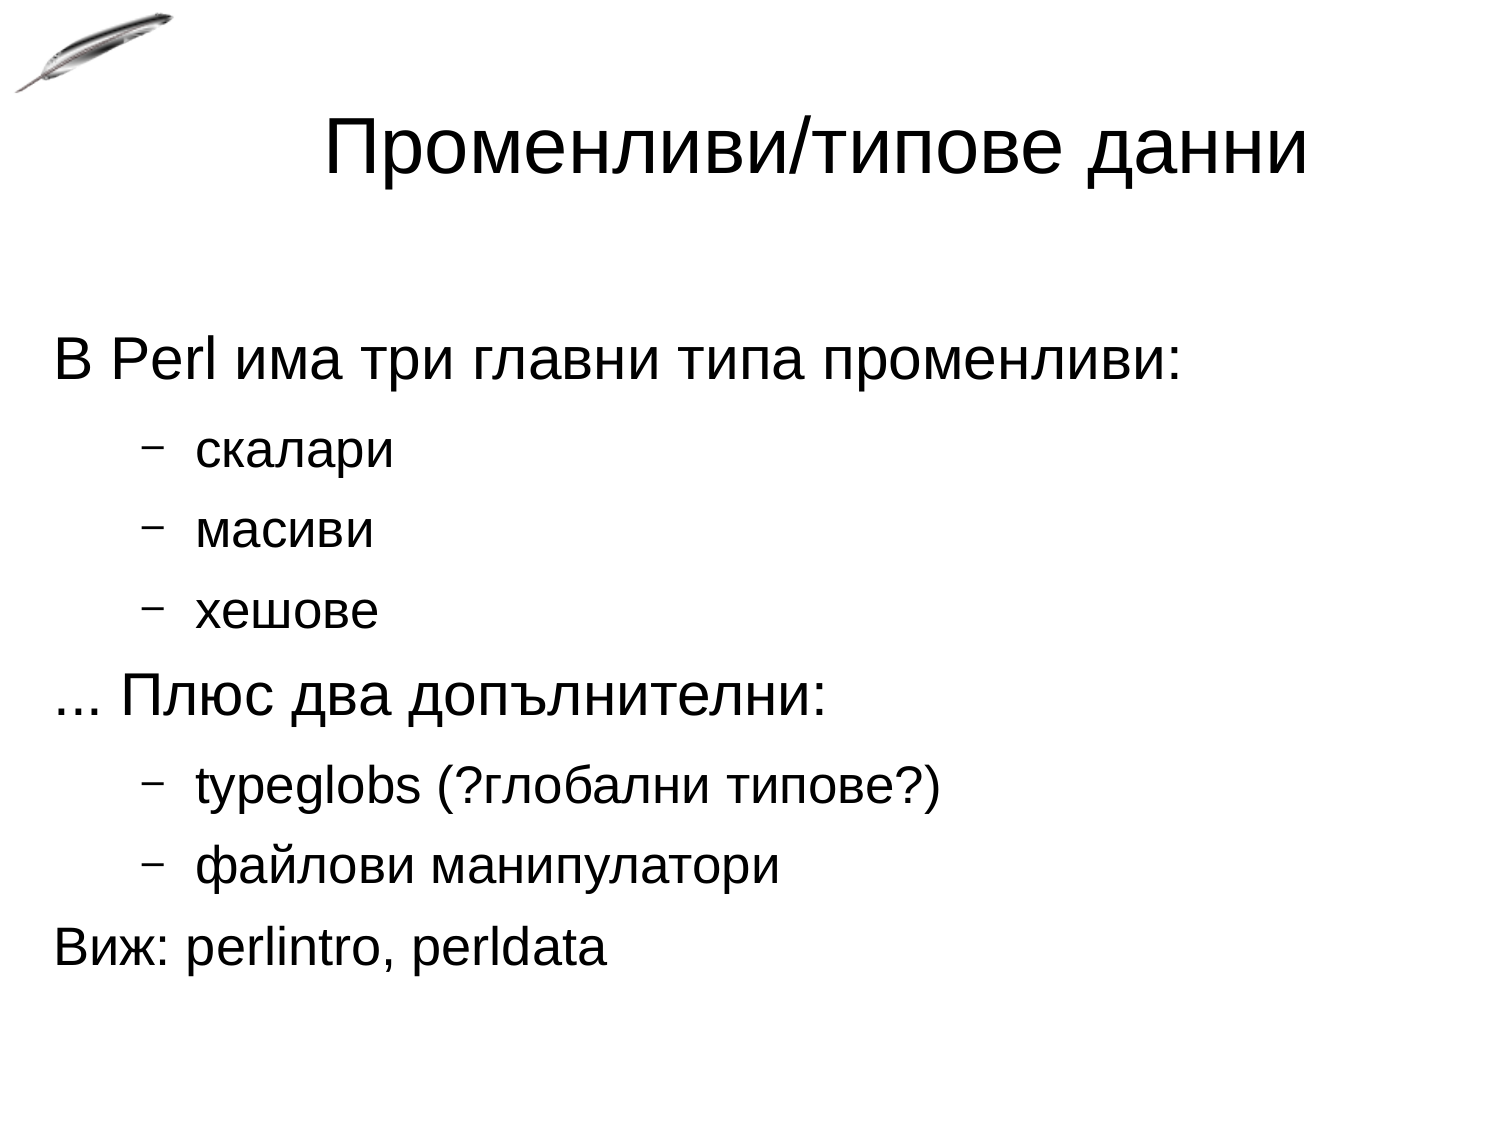

# Променливи/типове данни
В Perl има три главни типа променливи:
скалари
масиви
хешове
... Плюс два допълнителни:
typeglobs (?глобални типове?)
файлови манипулатори
Виж: perlintro, perldata